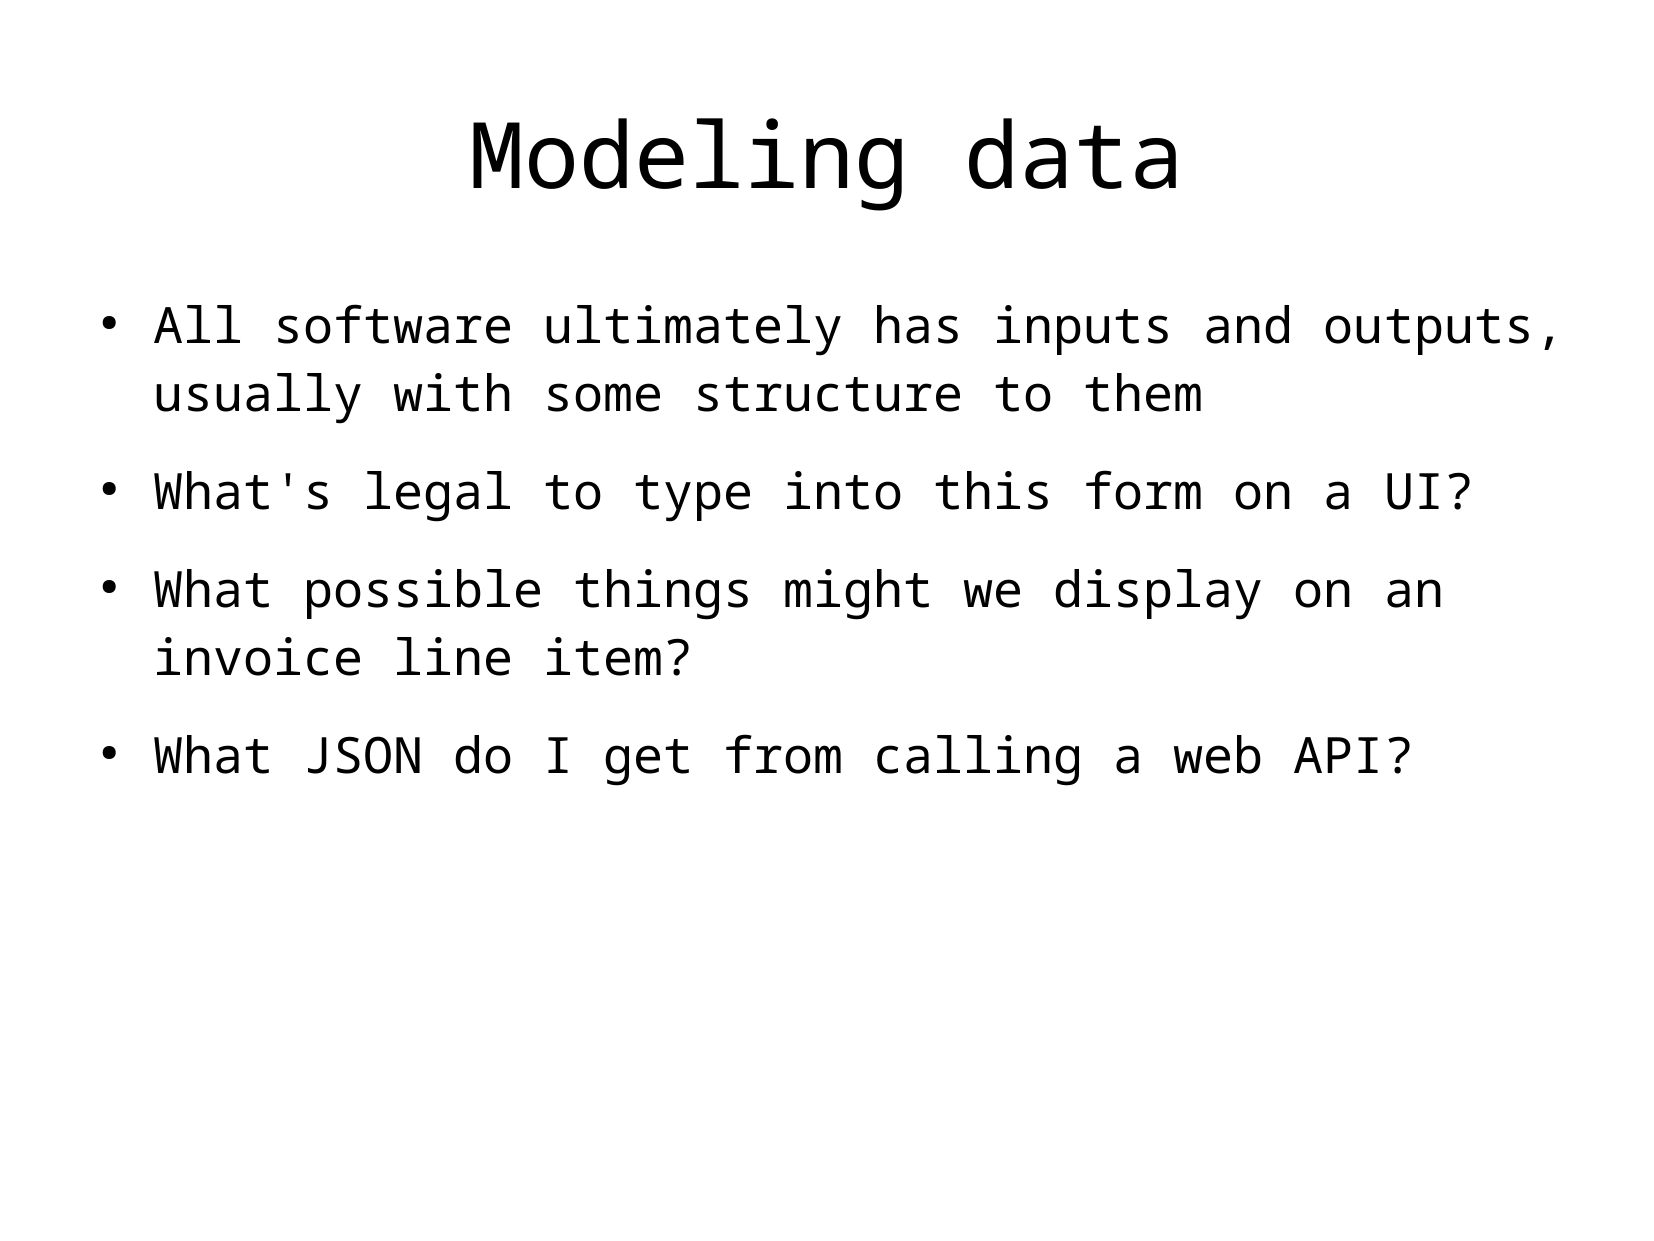

# Modeling data
All software ultimately has inputs and outputs, usually with some structure to them
What's legal to type into this form on a UI?
What possible things might we display on an invoice line item?
What JSON do I get from calling a web API?